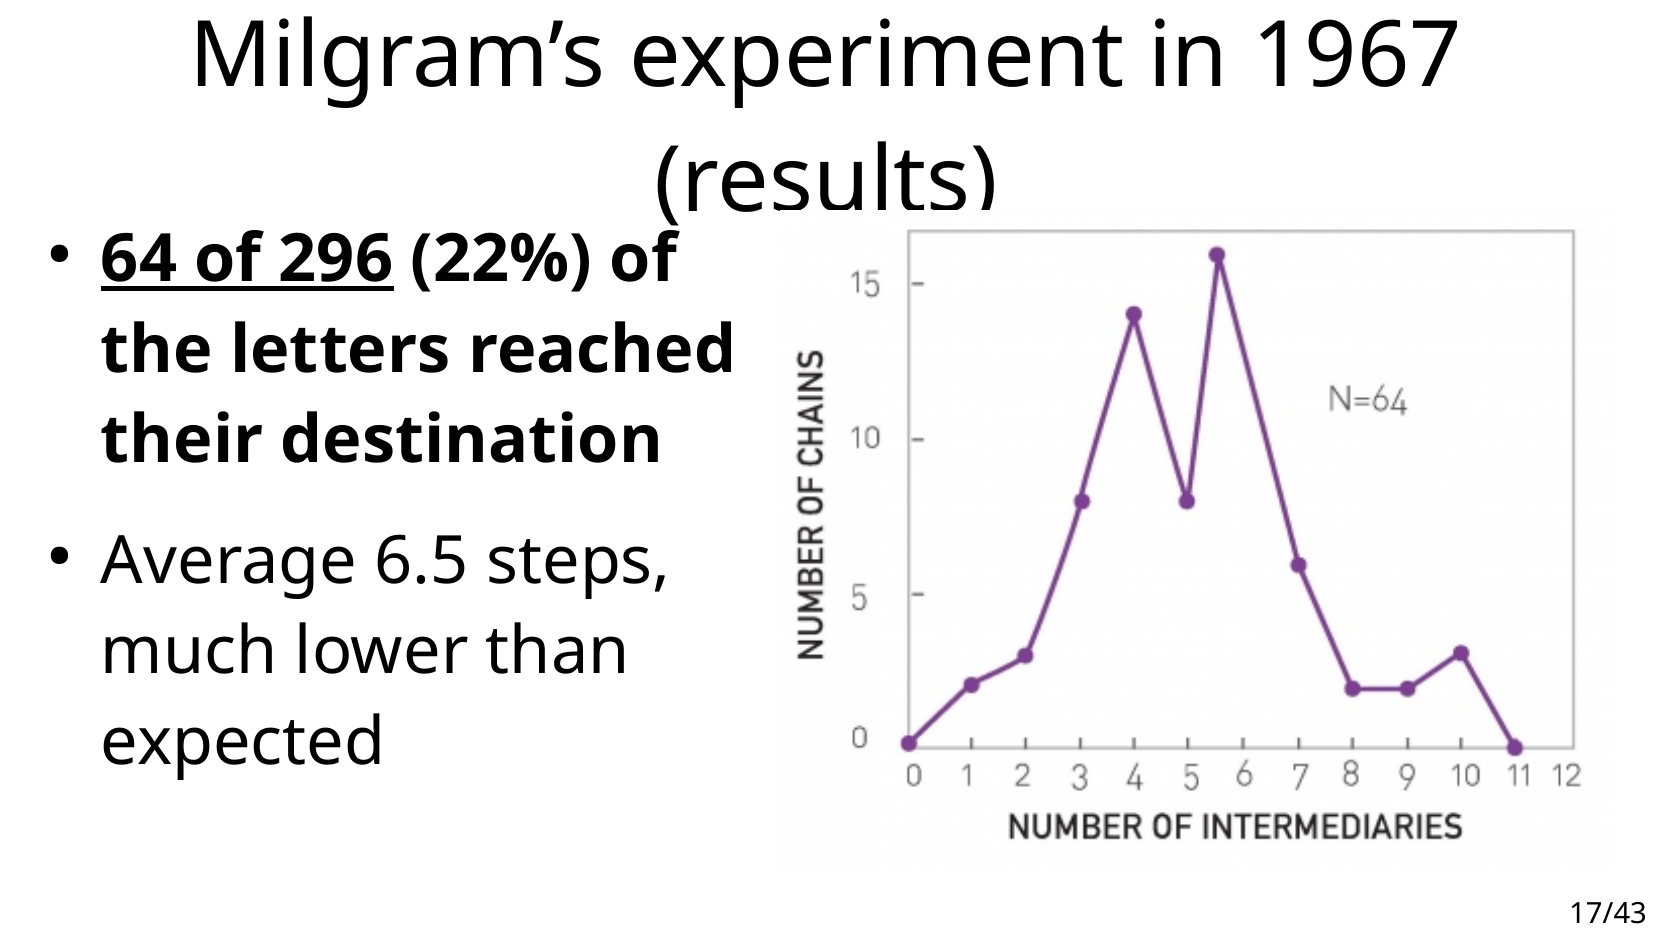

# Milgram’s experiment in 1967 (results)
64 of 296 (22%) of the letters reached their destination
Average 6.5 steps, much lower than expected
17